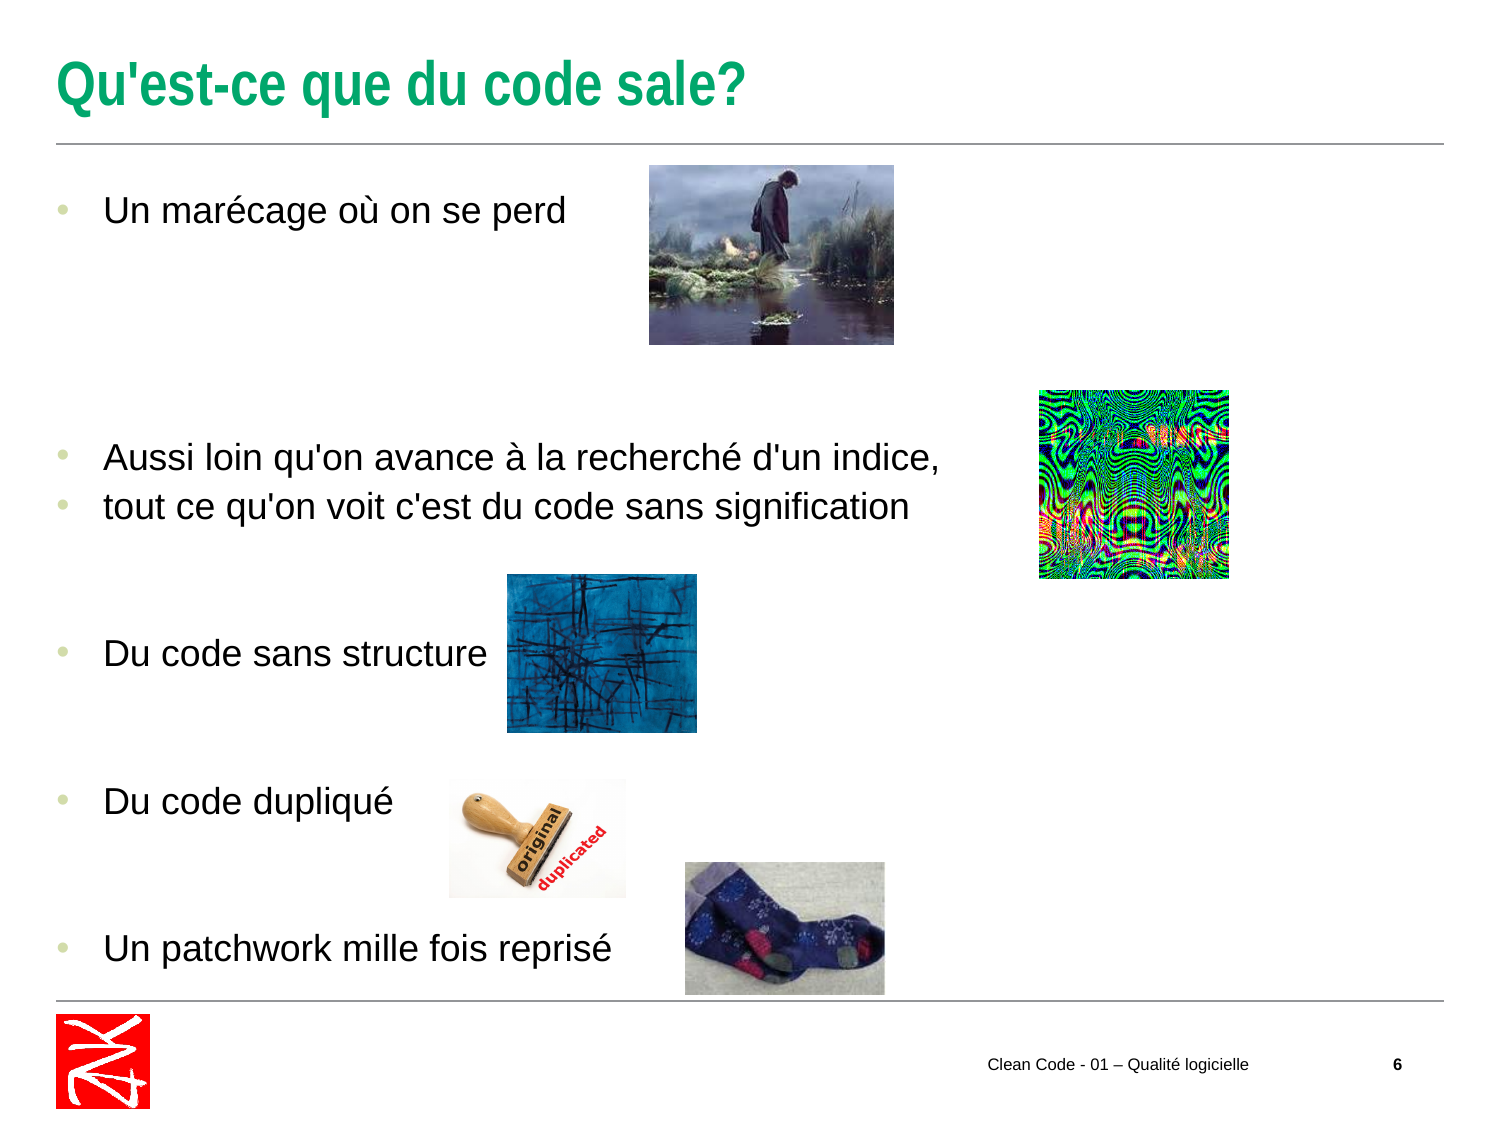

Qu'est-ce que du code sale?
# Un marécage où on se perd
Aussi loin qu'on avance à la recherché d'un indice,
tout ce qu'on voit c'est du code sans signification
Du code sans structure
Du code dupliqué
Un patchwork mille fois reprisé
Clean Code - 01 – Qualité logicielle